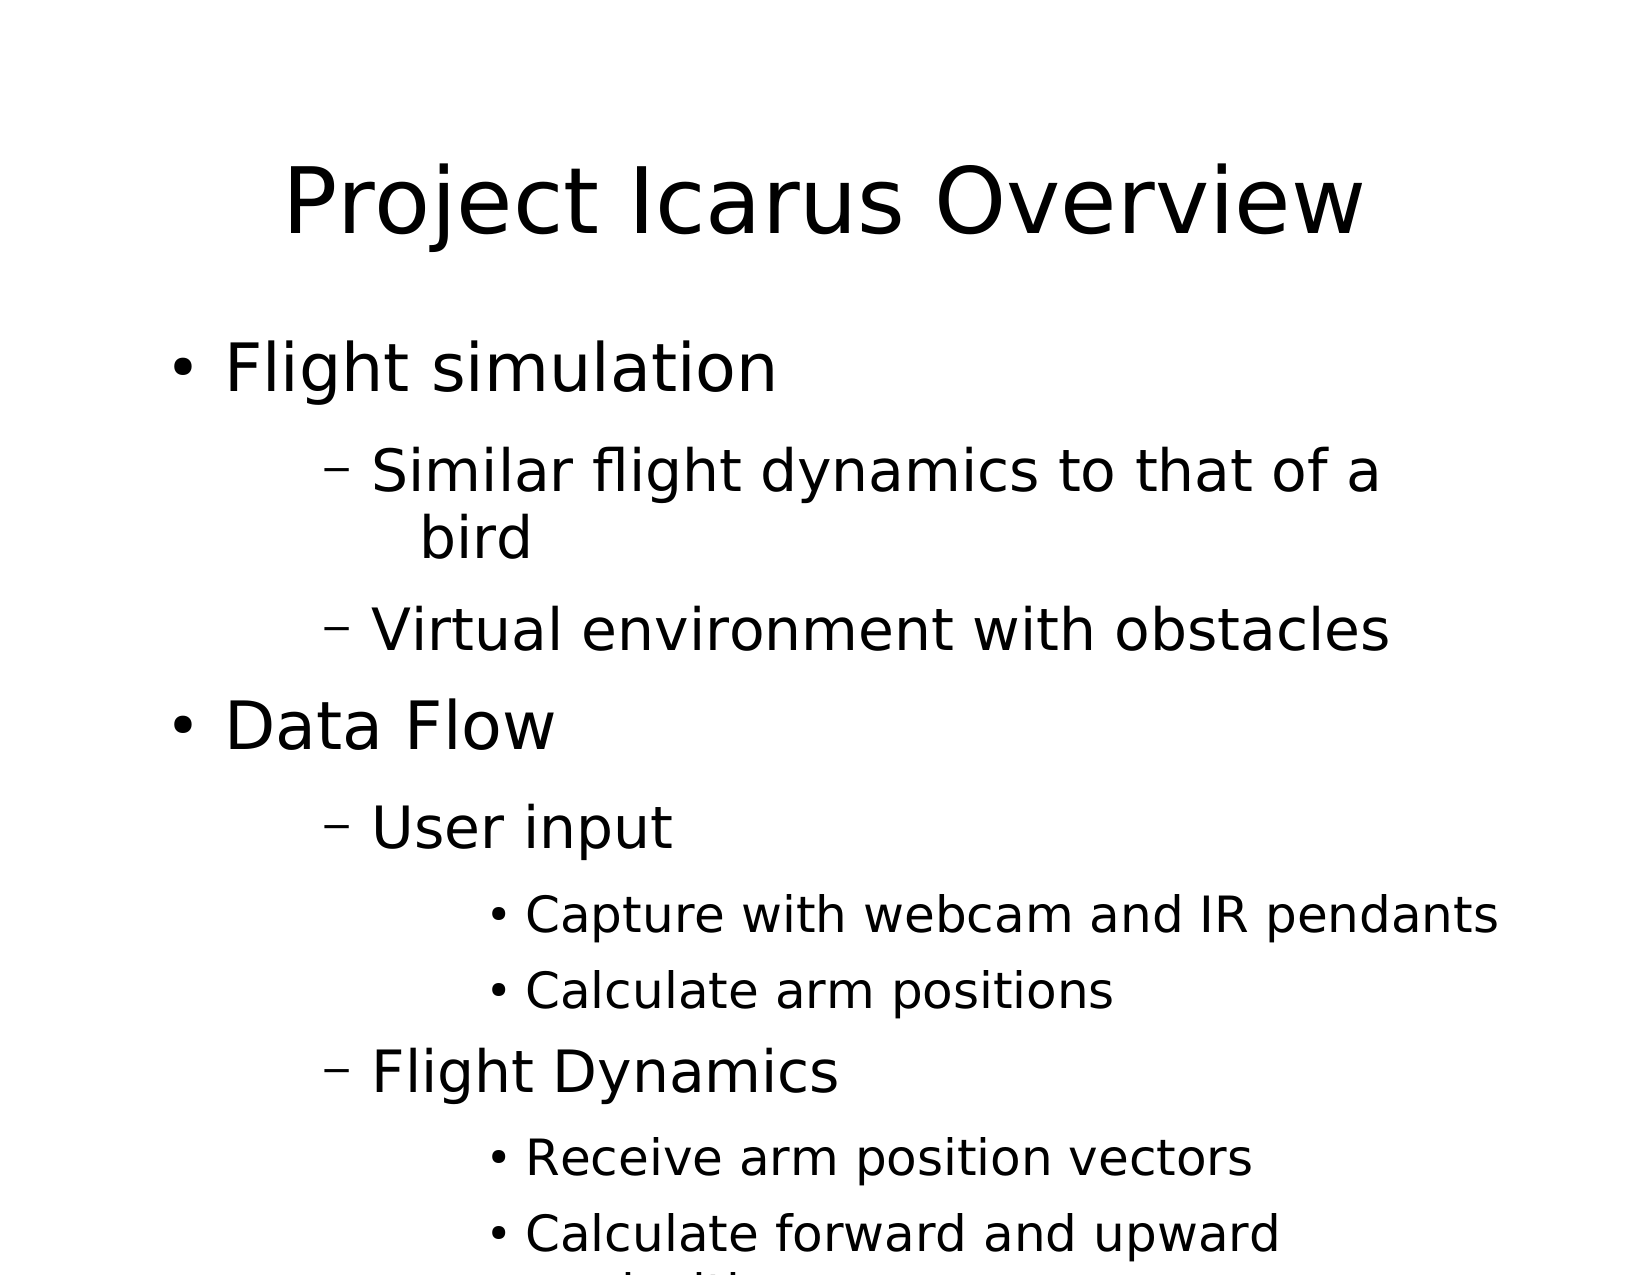

# Project Icarus Overview
Flight simulation
Similar flight dynamics to that of a bird
Virtual environment with obstacles
Data Flow
User input
Capture with webcam and IR pendants
Calculate arm positions
Flight Dynamics
Receive arm position vectors
Calculate forward and upward velocities